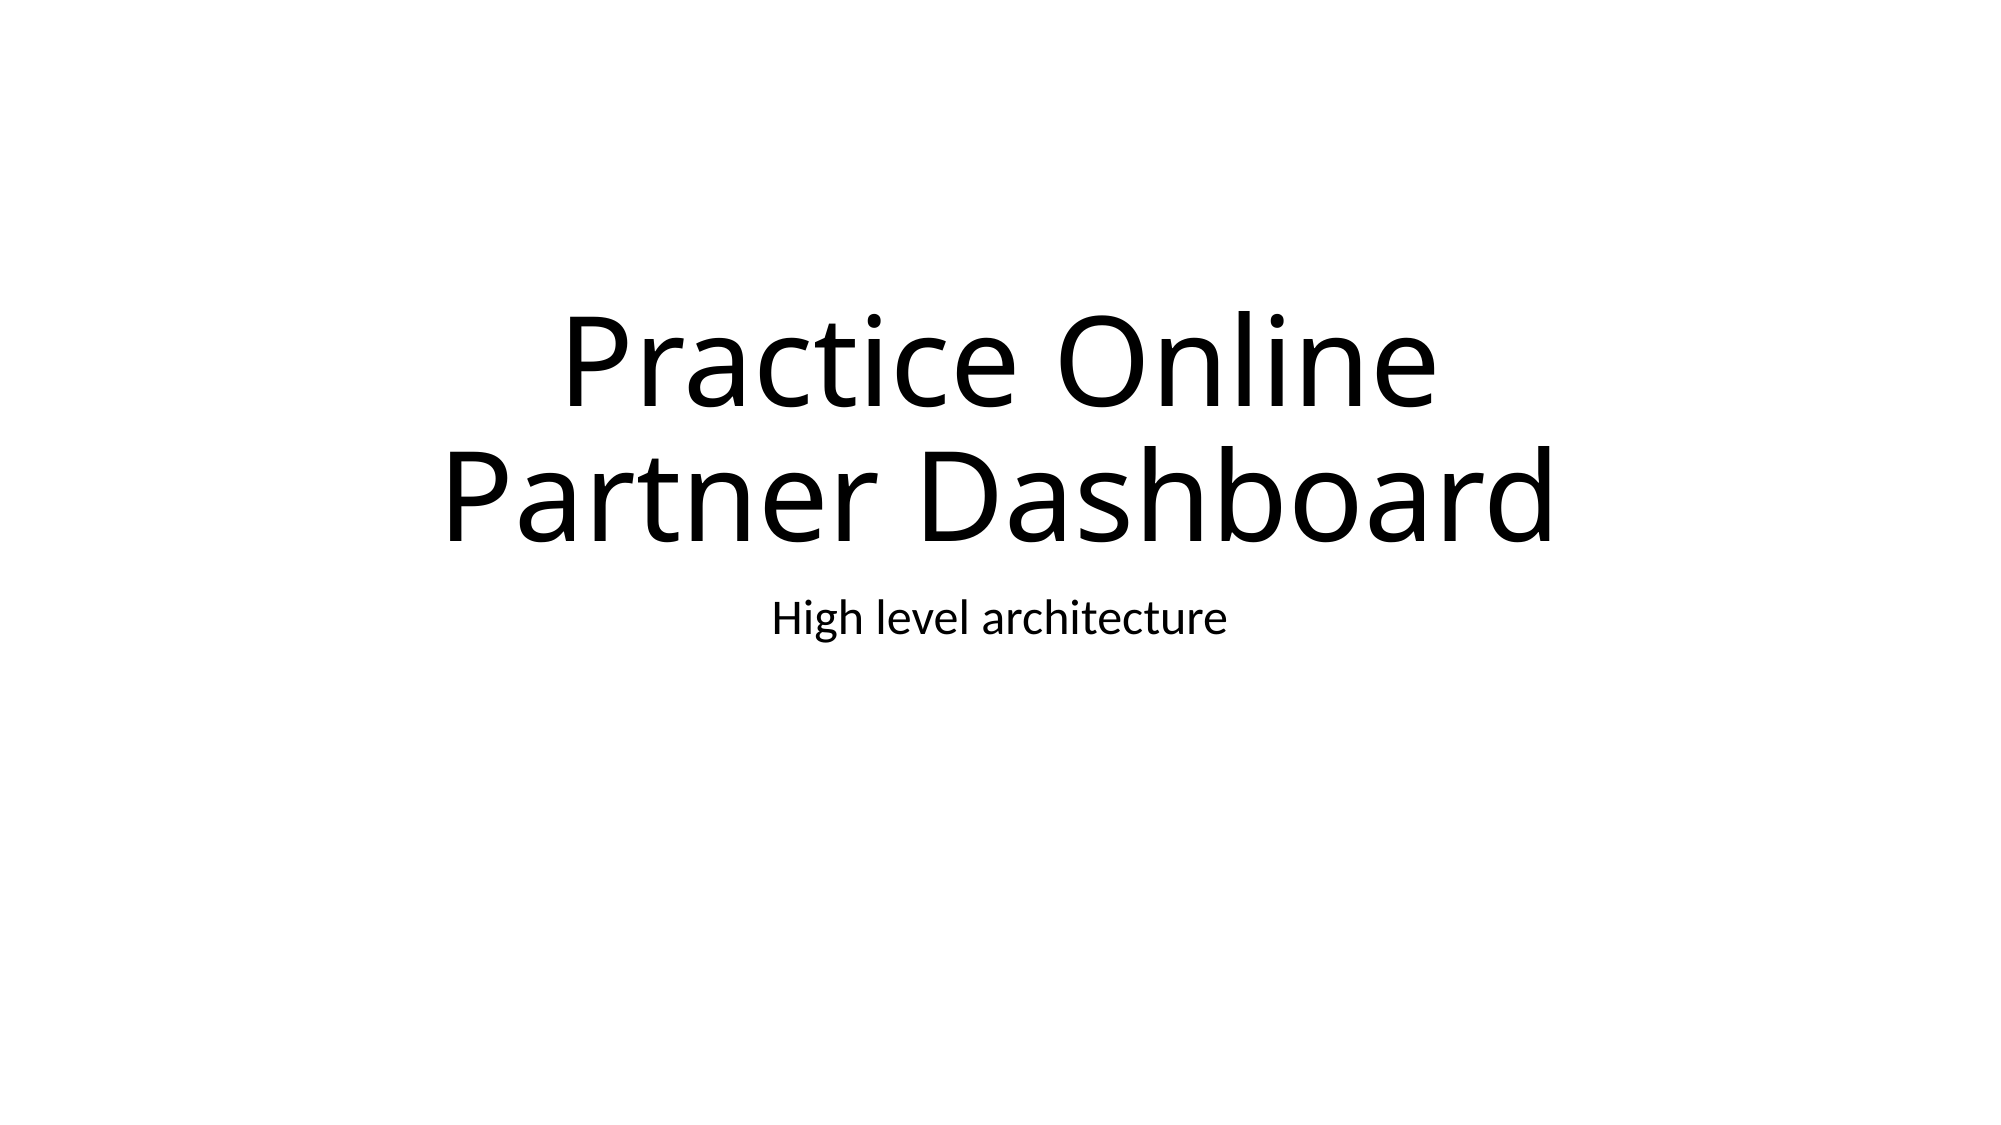

# Practice Online Partner Dashboard
High level architecture